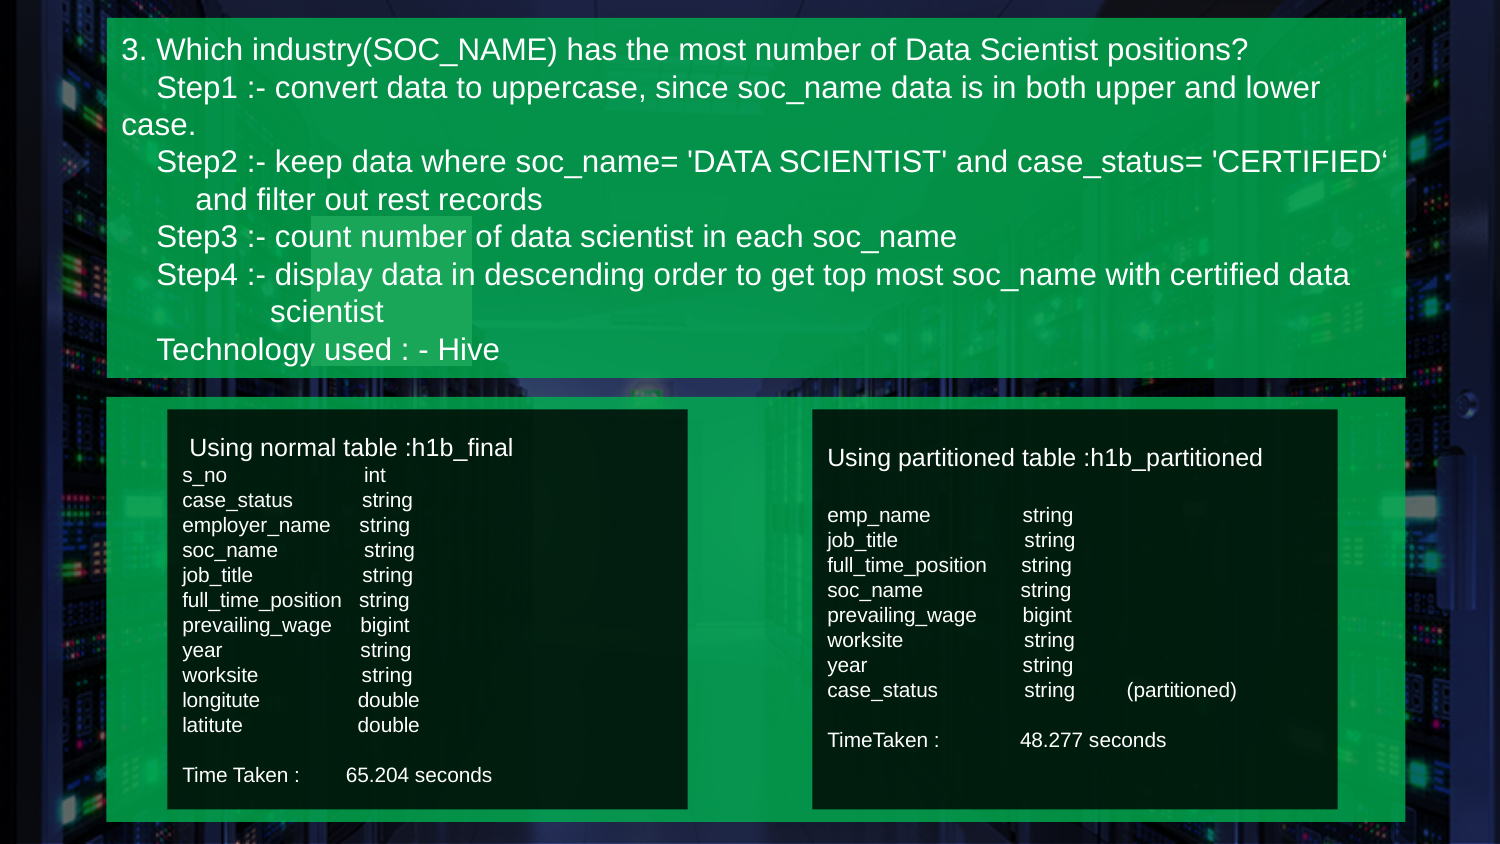

3. Which industry(SOC_NAME) has the most number of Data Scientist positions?
 Step1 :- convert data to uppercase, since soc_name data is in both upper and lower 	case.
 Step2 :- keep data where soc_name= 'DATA SCIENTIST' and case_status= 'CERTIFIED‘ 	and filter out rest records
 Step3 :- count number of data scientist in each soc_name
 Step4 :- display data in descending order to get top most soc_name with certified data
 scientist
 Technology used : - Hive
 Using normal table :h1b_final
s_no               	     int
case_status           string
employer_name     string                                      
soc_name              string                                      
job_title               string                                      
full_time_position  string                                      
prevailing_wage     bigint                                      
year                    string                                      
worksite                string                                      
longitute               double                                      
latitute                double
Time Taken : 65.204 seconds
Using partitioned table :h1b_partitioned
emp_name                string                                      
job_title                string                                      
full_time_position      string                                      
soc_name               string                                      
prevailing_wage        bigint                                      
worksite                string                                      
year                    string                                      
case_status             string         (partitioned)                             
TimeTaken :      48.277 seconds